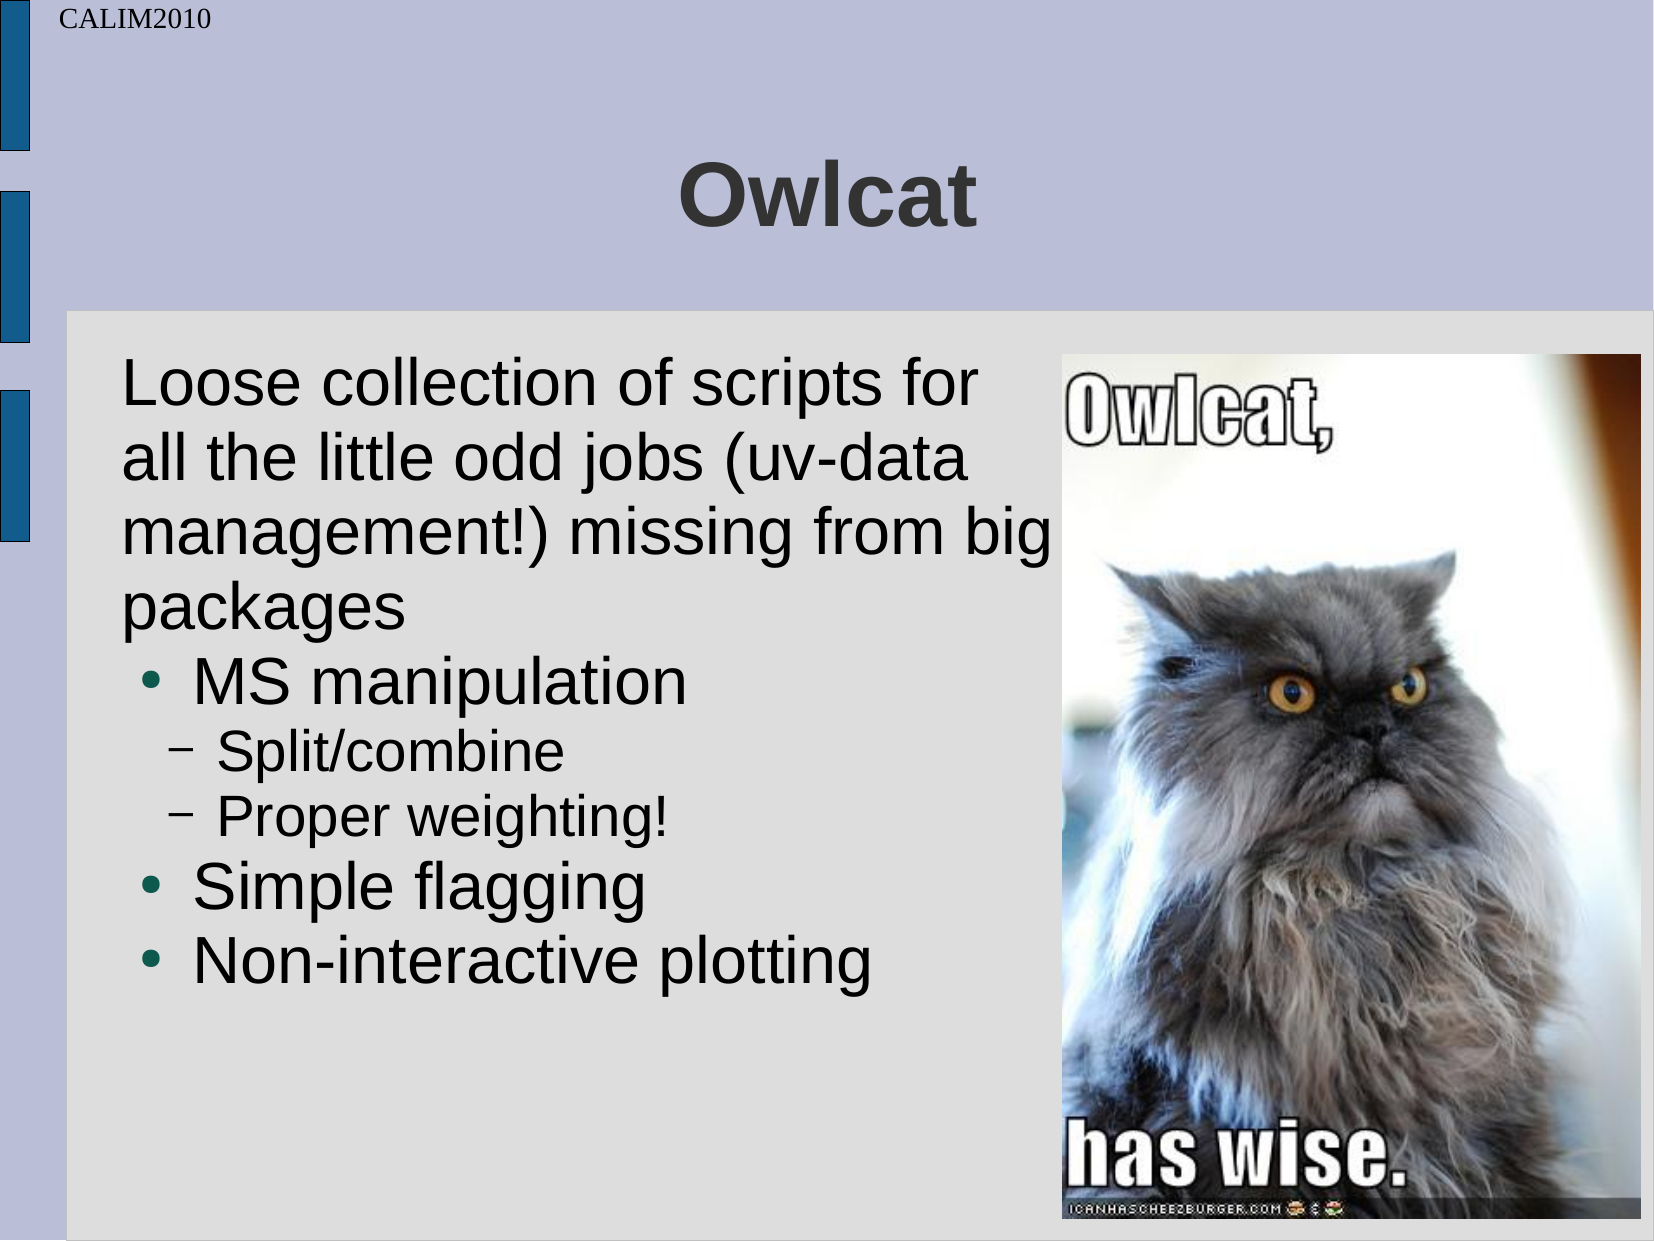

CALIM2010
# Owlcat
Loose collection of scripts for all the little odd jobs (uv-data management!) missing from big packages
MS manipulation
Split/combine
Proper weighting!
Simple flagging
Non-interactive plotting